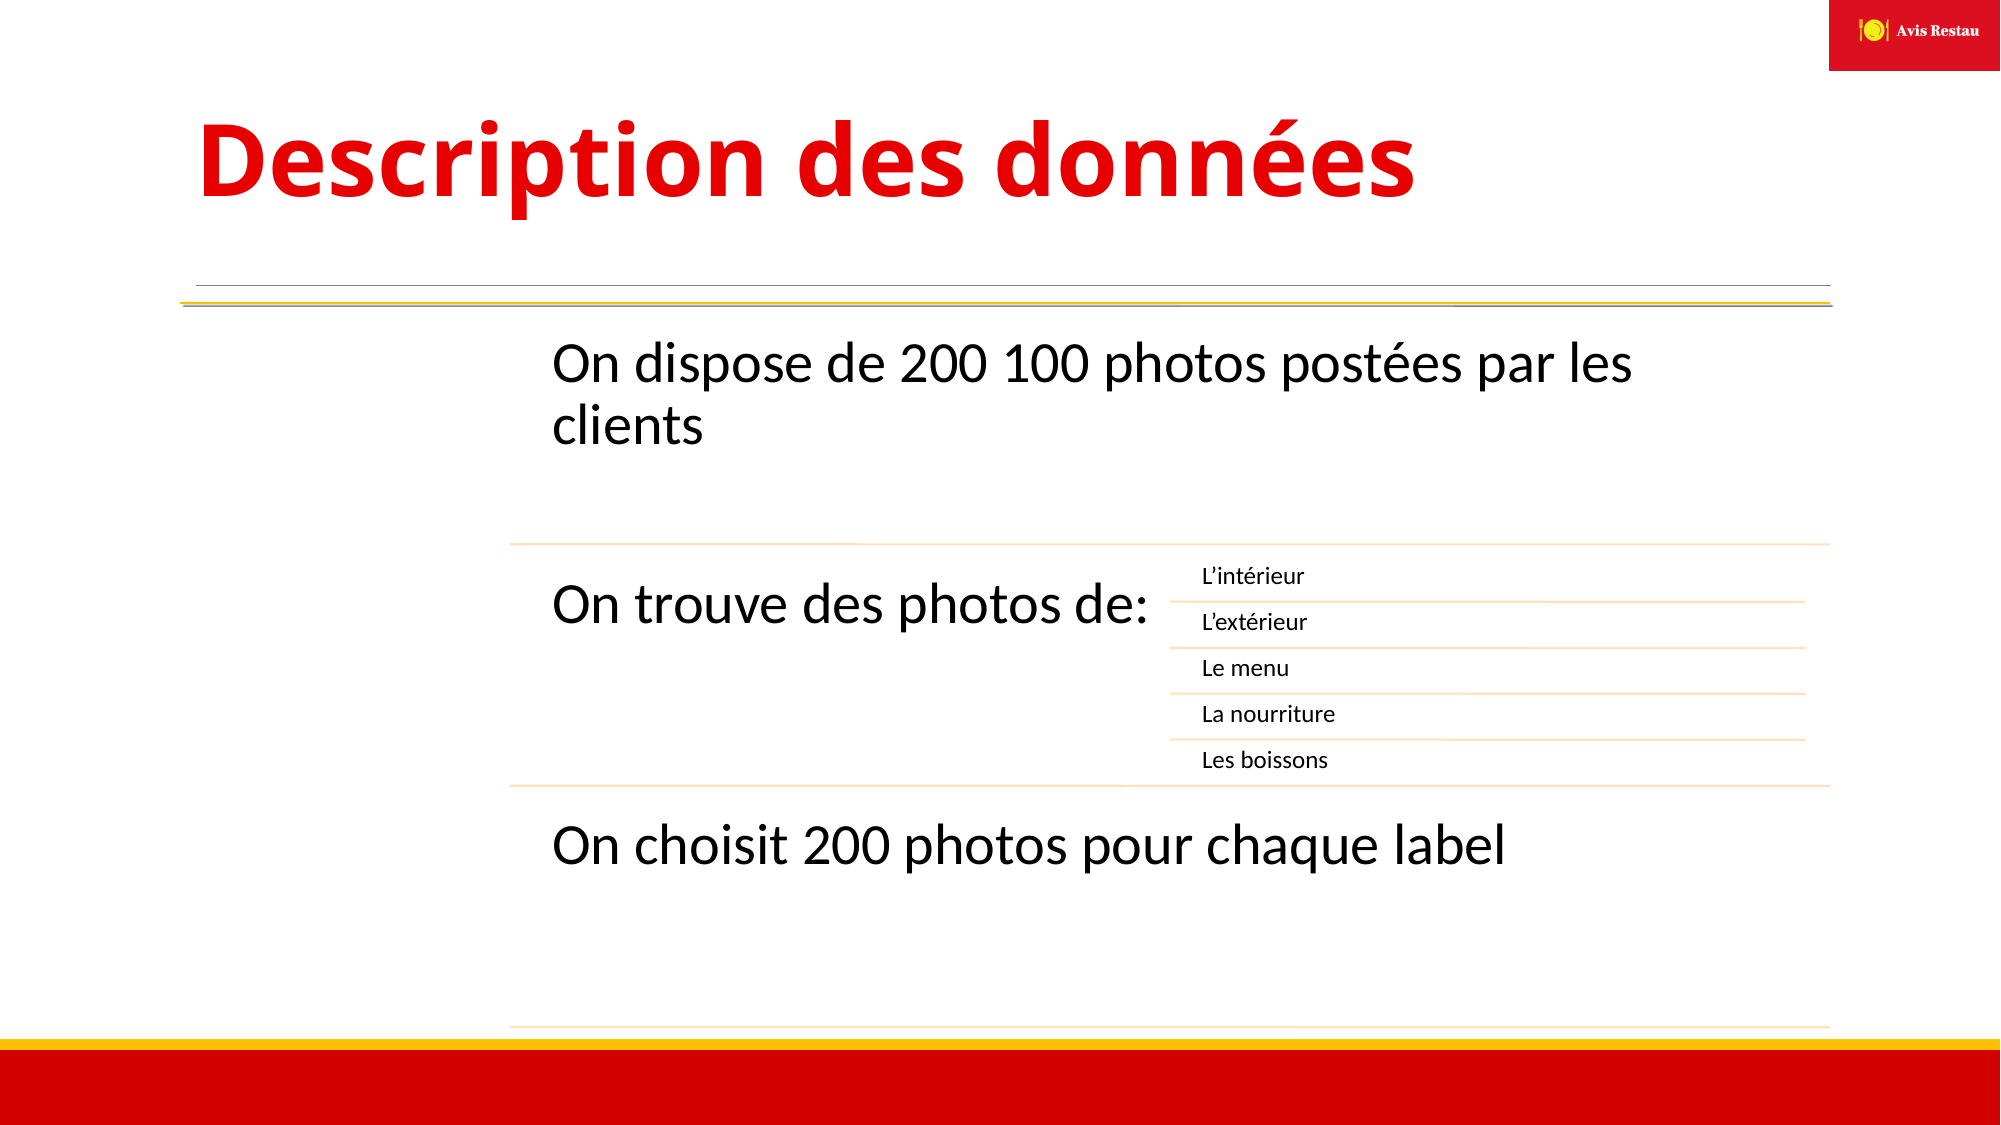

# Description des données
On dispose de 200 100 photos postées par les clients
On trouve des photos de:
L’intérieur
L’extérieur
Le menu
La nourriture
Les boissons
On choisit 200 photos pour chaque label